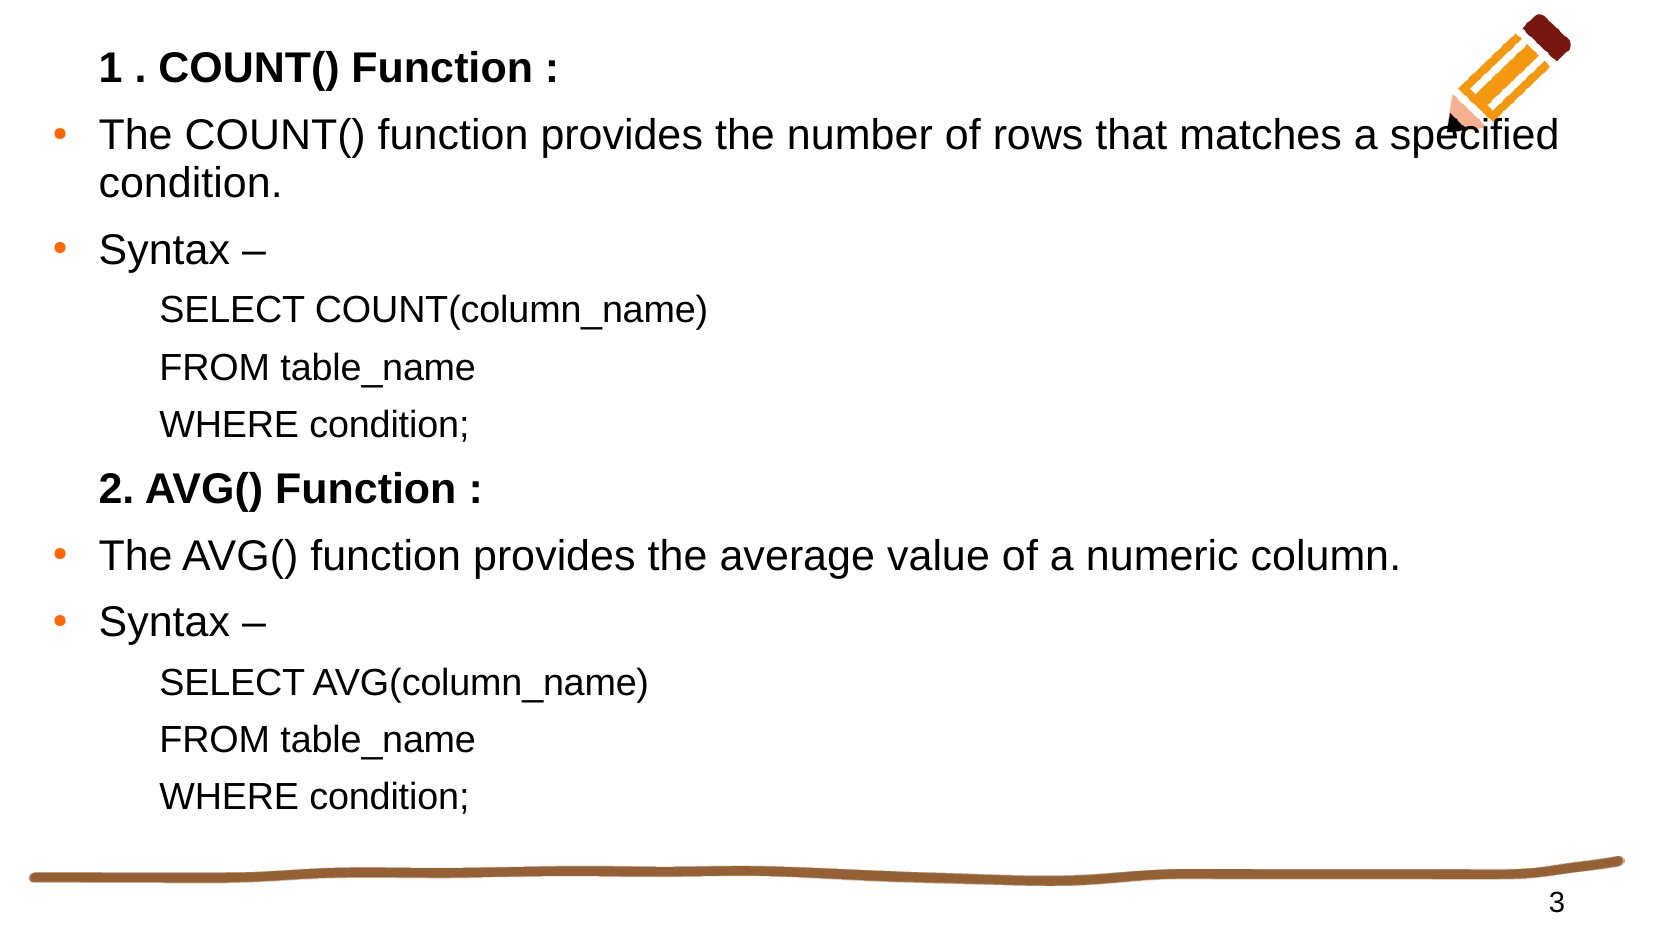

# 1 . COUNT() Function :
The COUNT() function provides the number of rows that matches a specified condition.
Syntax –
SELECT COUNT(column_name)
FROM table_name
WHERE condition;
2. AVG() Function :
The AVG() function provides the average value of a numeric column.
Syntax –
SELECT AVG(column_name)
FROM table_name
WHERE condition;
3